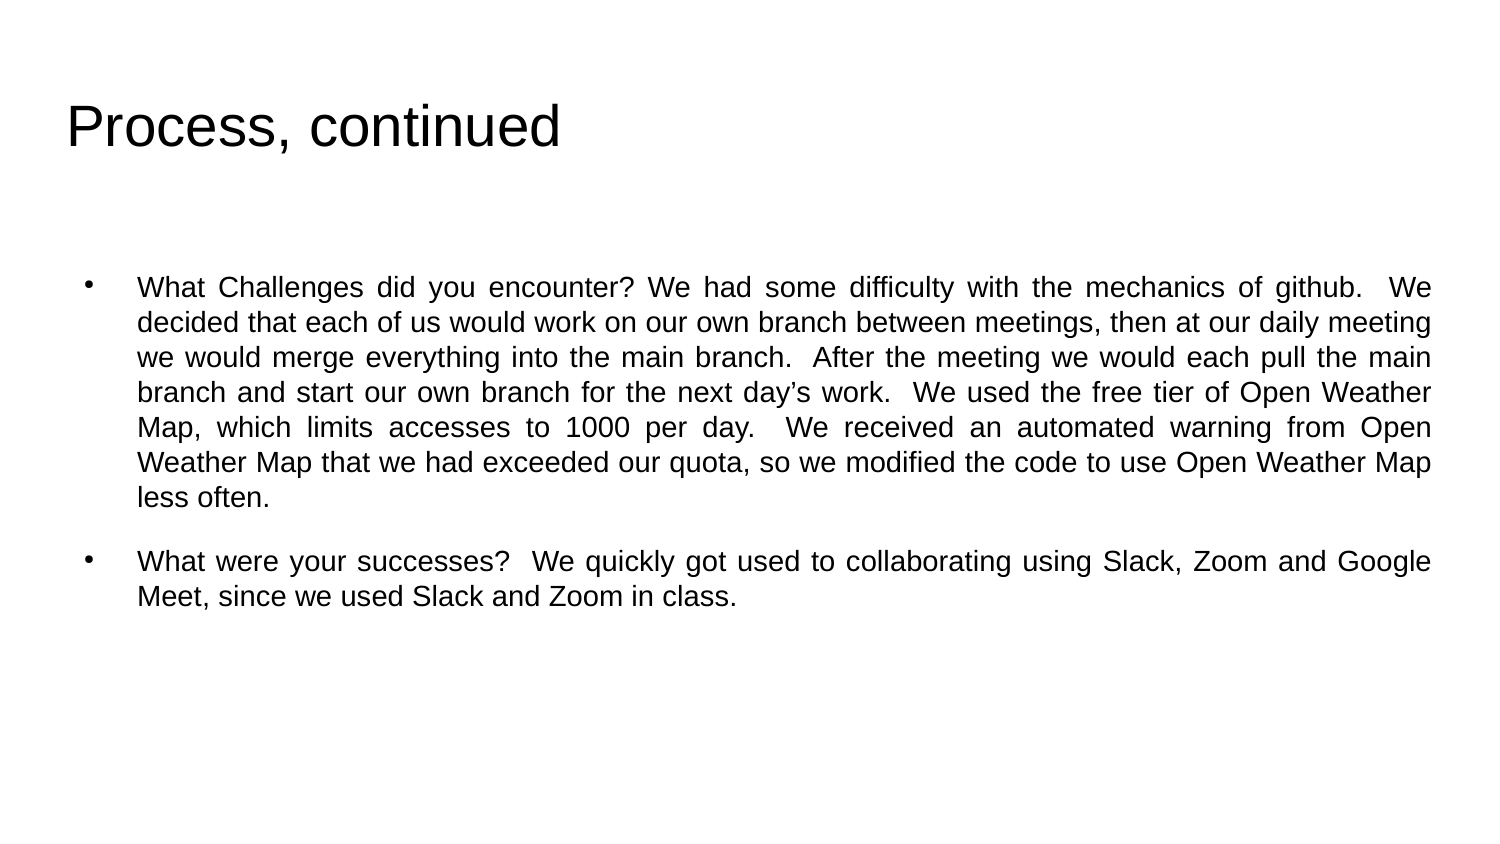

# Process, continued
What Challenges did you encounter? We had some difficulty with the mechanics of github. We decided that each of us would work on our own branch between meetings, then at our daily meeting we would merge everything into the main branch. After the meeting we would each pull the main branch and start our own branch for the next day’s work. We used the free tier of Open Weather Map, which limits accesses to 1000 per day. We received an automated warning from Open Weather Map that we had exceeded our quota, so we modified the code to use Open Weather Map less often.
What were your successes? We quickly got used to collaborating using Slack, Zoom and Google Meet, since we used Slack and Zoom in class.